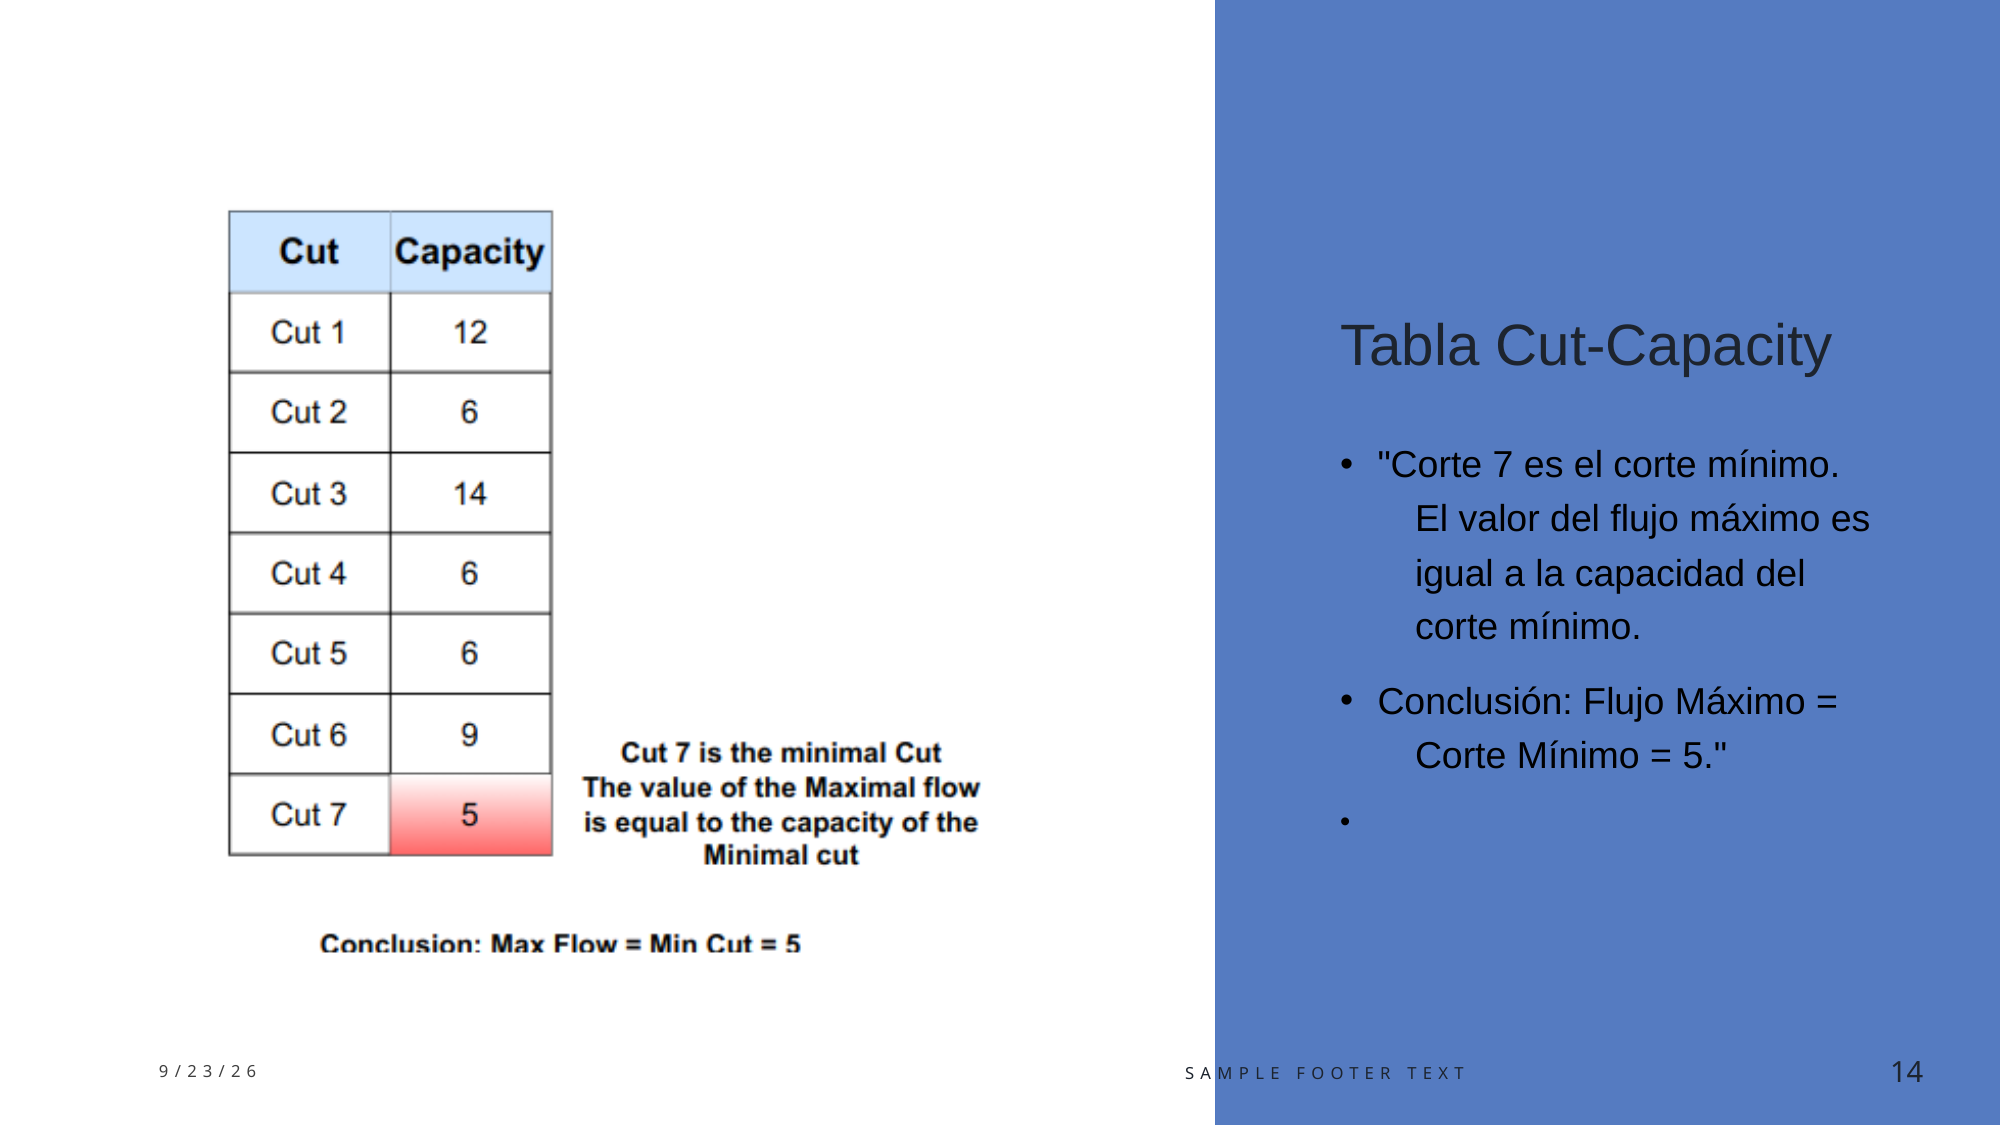

# Tabla Cut-Capacity
"Corte 7 es el corte mínimo. El valor del flujo máximo es igual a la capacidad del corte mínimo.
Conclusión: Flujo Máximo = Corte Mínimo = 5."
Sample Footer Text